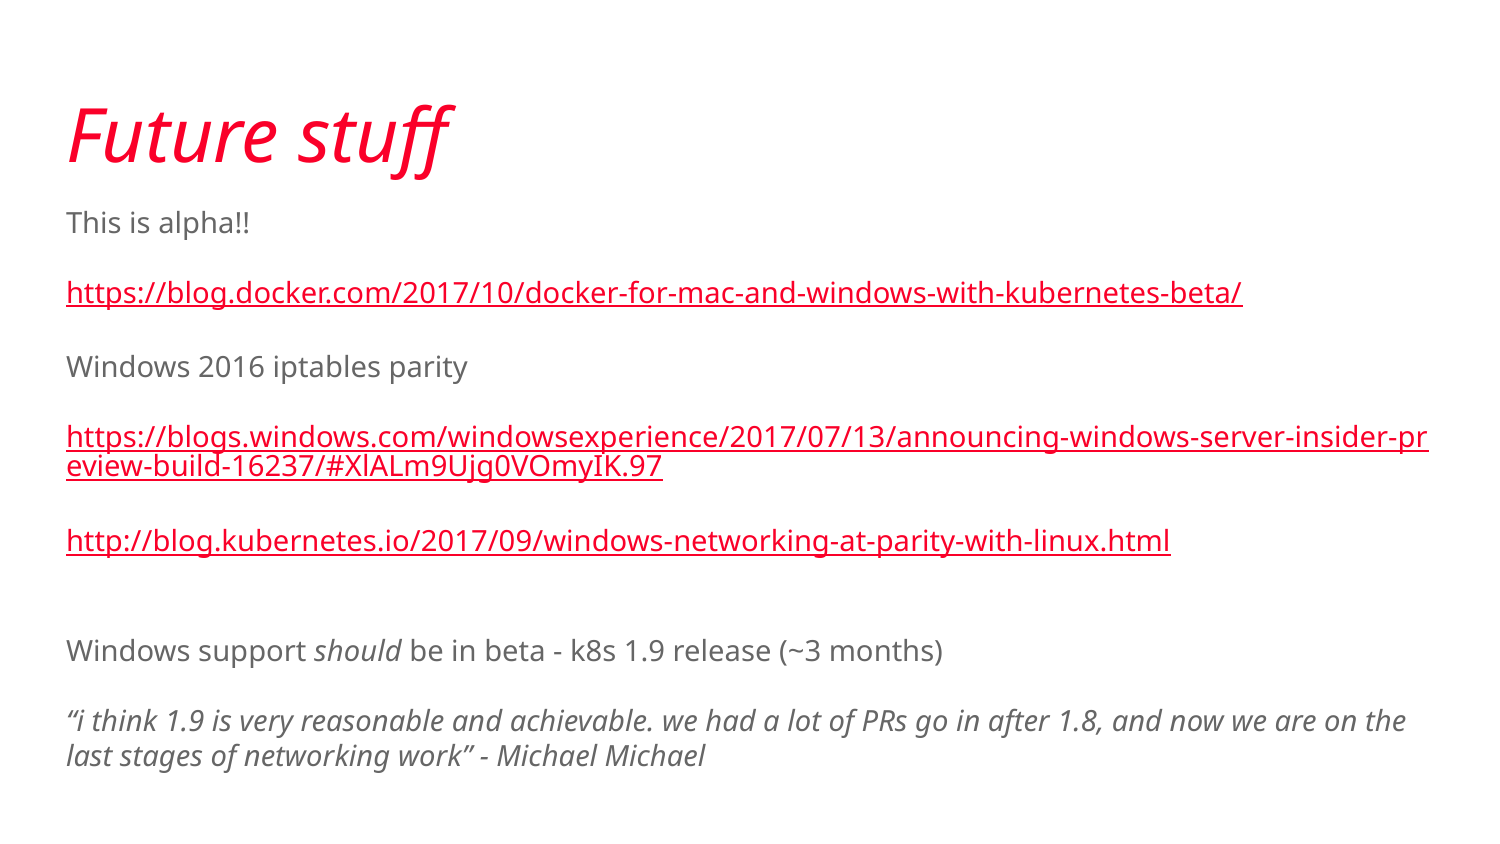

# Future stuff
This is alpha!!
https://blog.docker.com/2017/10/docker-for-mac-and-windows-with-kubernetes-beta/
Windows 2016 iptables parity
https://blogs.windows.com/windowsexperience/2017/07/13/announcing-windows-server-insider-preview-build-16237/#XlALm9Ujg0VOmyIK.97
http://blog.kubernetes.io/2017/09/windows-networking-at-parity-with-linux.html
Windows support should be in beta - k8s 1.9 release (~3 months)
“i think 1.9 is very reasonable and achievable. we had a lot of PRs go in after 1.8, and now we are on the last stages of networking work” - Michael Michael